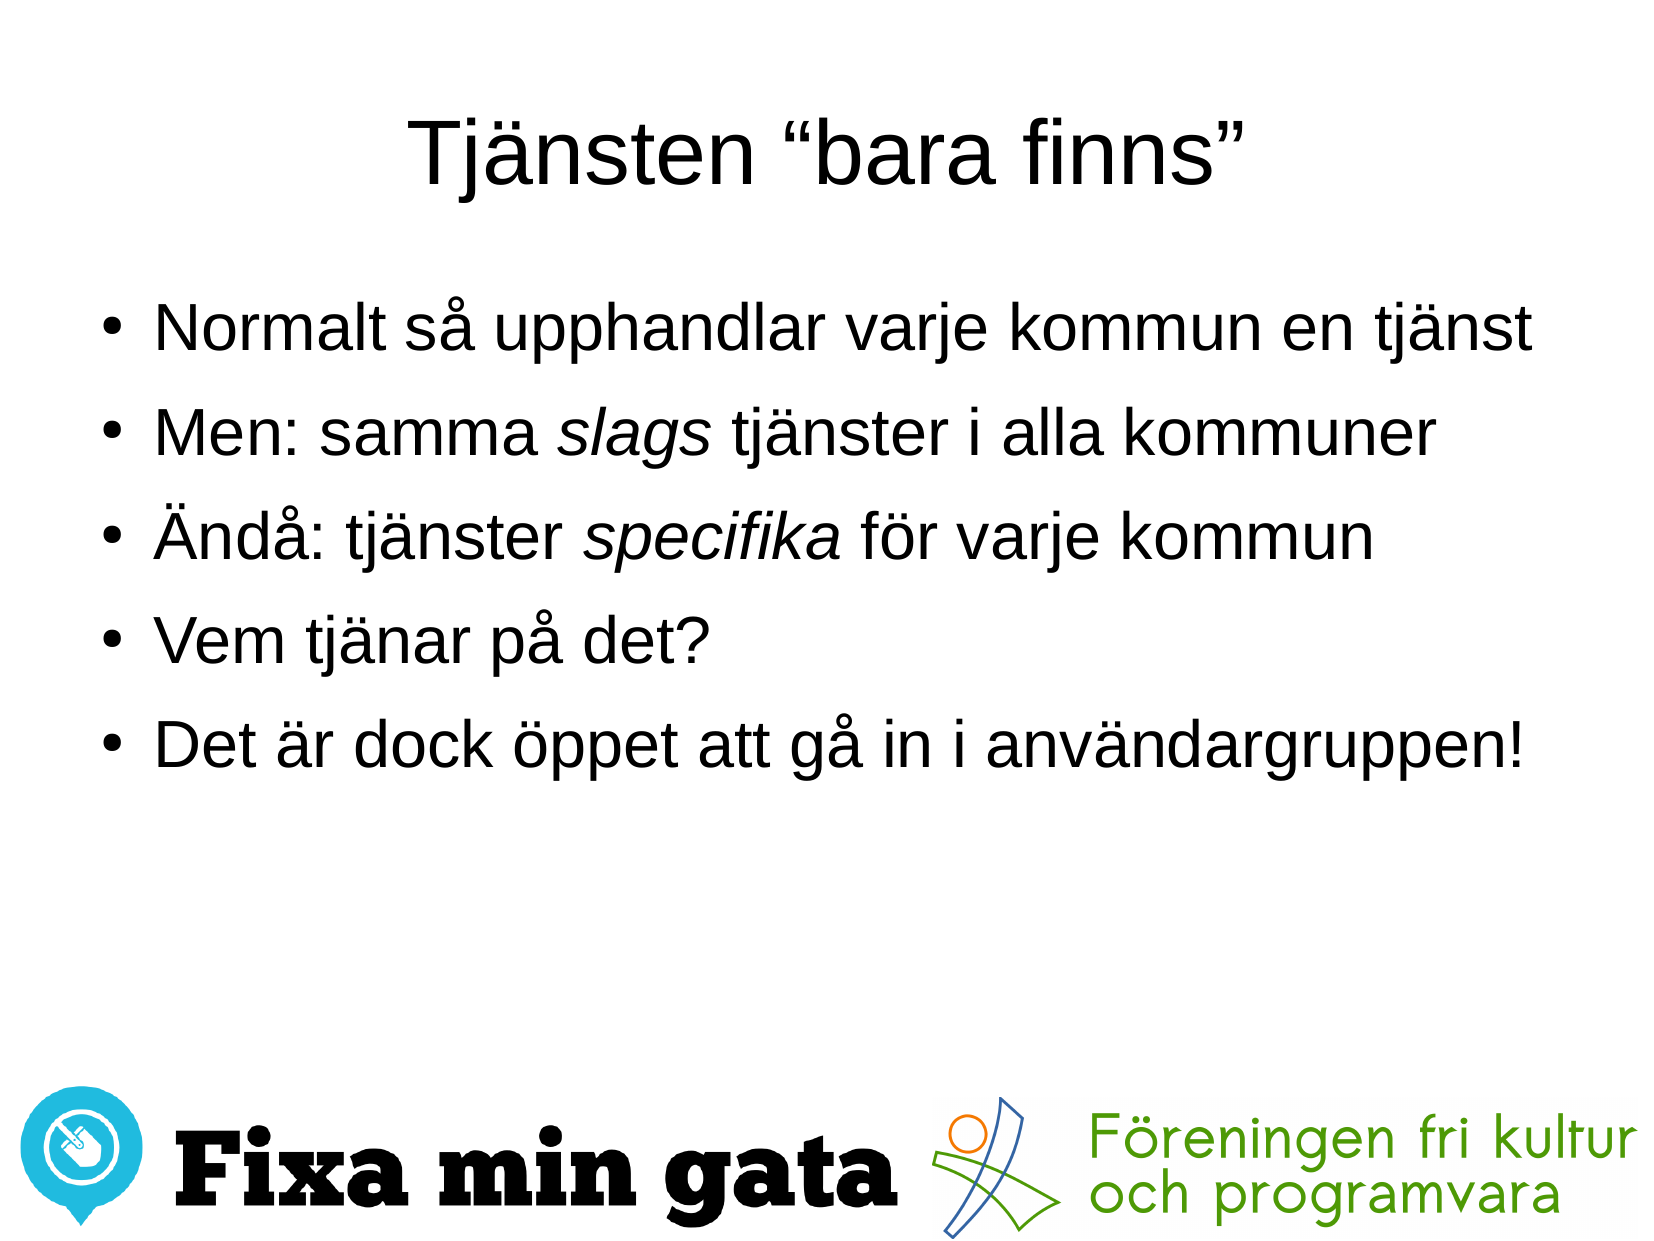

# Tjänsten “bara finns”
Normalt så upphandlar varje kommun en tjänst
Men: samma slags tjänster i alla kommuner
Ändå: tjänster specifika för varje kommun
Vem tjänar på det?
Det är dock öppet att gå in i användargruppen!